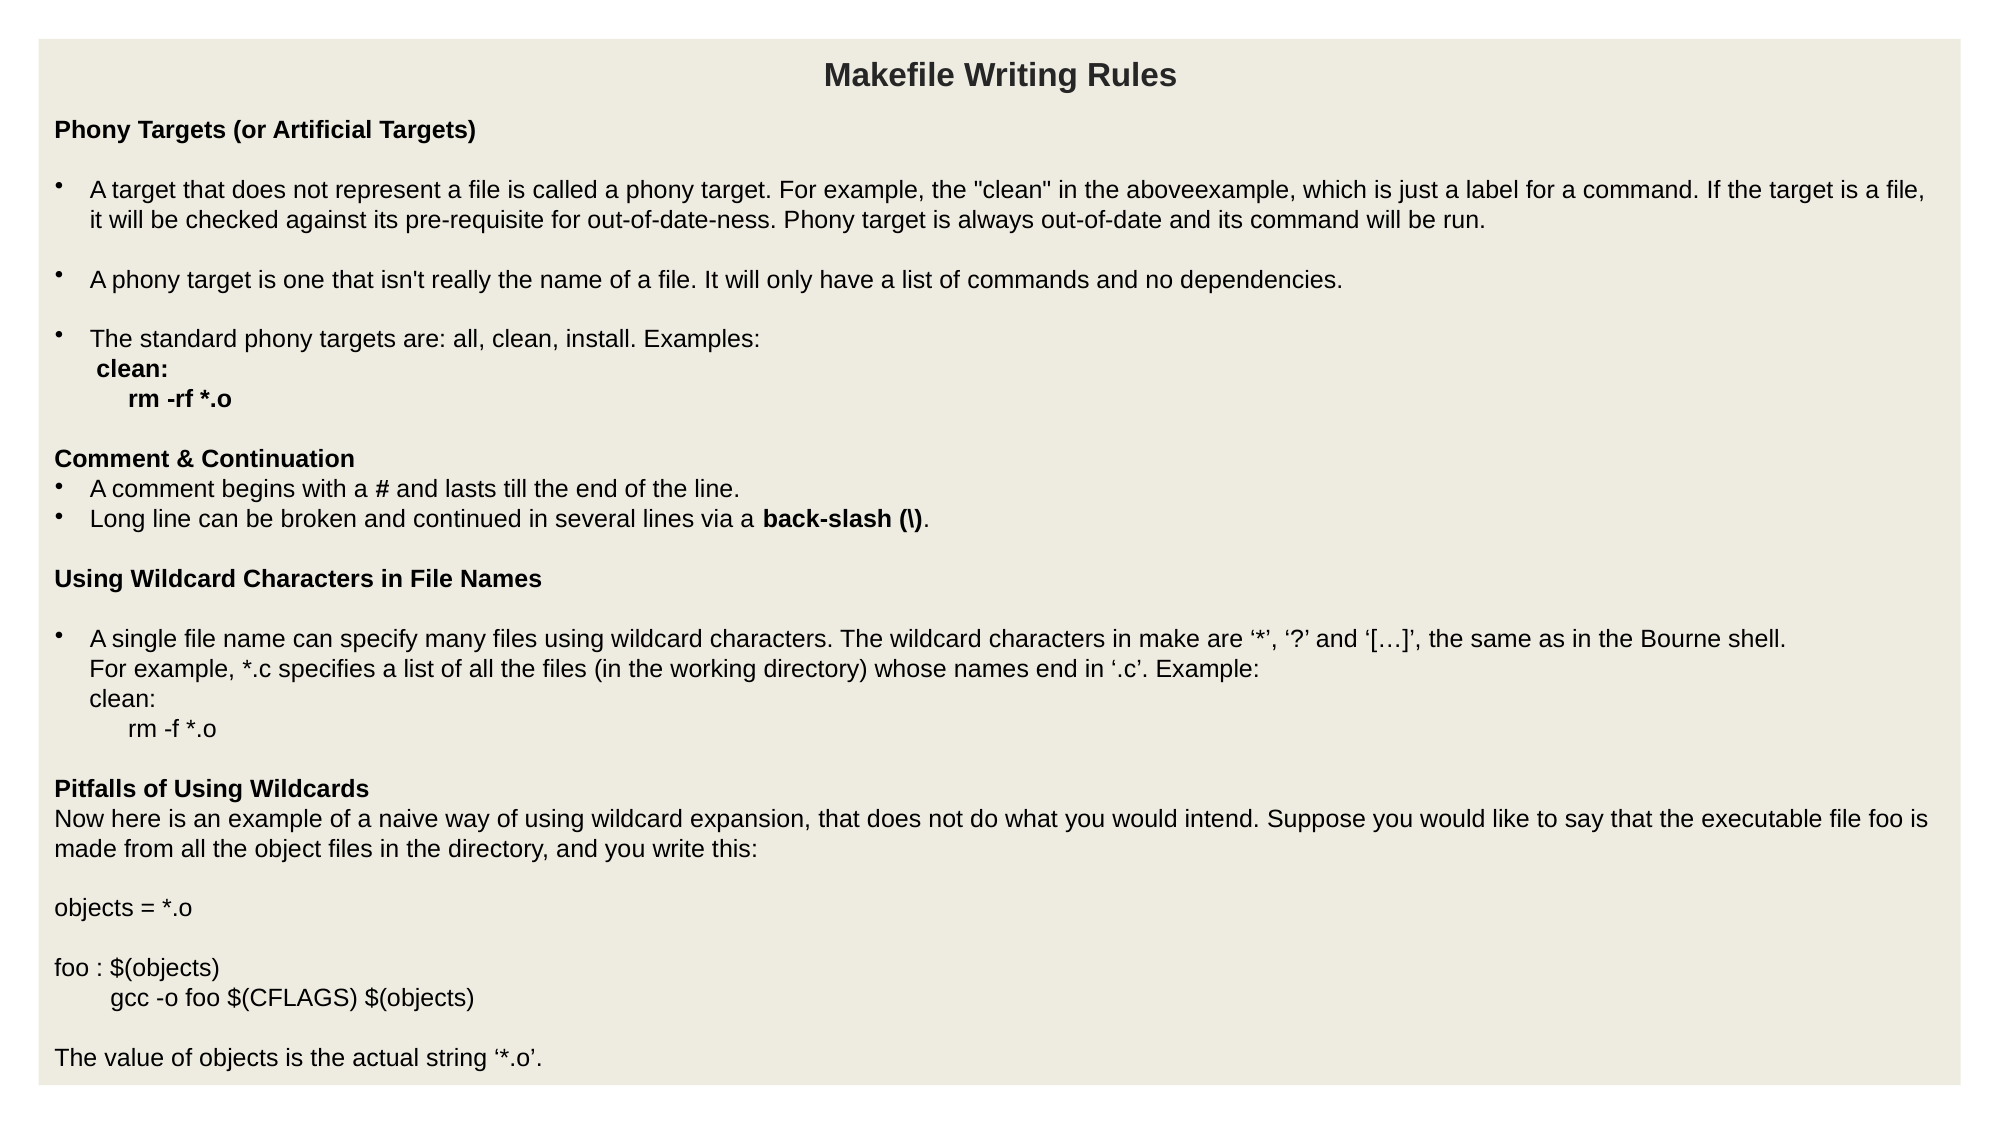

Makefile Writing Rules
Phony Targets (or Artificial Targets)
A target that does not represent a file is called a phony target. For example, the "clean" in the aboveexample, which is just a label for a command. If the target is a file, it will be checked against its pre-requisite for out-of-date-ness. Phony target is always out-of-date and its command will be run.
A phony target is one that isn't really the name of a file. It will only have a list of commands and no dependencies.
The standard phony targets are: all, clean, install. Examples:
 clean:
 	rm -rf *.o
Comment & Continuation
A comment begins with a # and lasts till the end of the line.
Long line can be broken and continued in several lines via a back-slash (\).
Using Wildcard Characters in File Names
A single file name can specify many files using wildcard characters. The wildcard characters in make are ‘*’, ‘?’ and ‘[…]’, the same as in the Bourne shell.
 For example, *.c specifies a list of all the files (in the working directory) whose names end in ‘.c’. Example:
 clean:
 	rm -f *.o
Pitfalls of Using Wildcards
Now here is an example of a naive way of using wildcard expansion, that does not do what you would intend. Suppose you would like to say that the executable file foo is made from all the object files in the directory, and you write this:
objects = *.o
foo : $(objects)
 gcc -o foo $(CFLAGS) $(objects)
The value of objects is the actual string ‘*.o’.